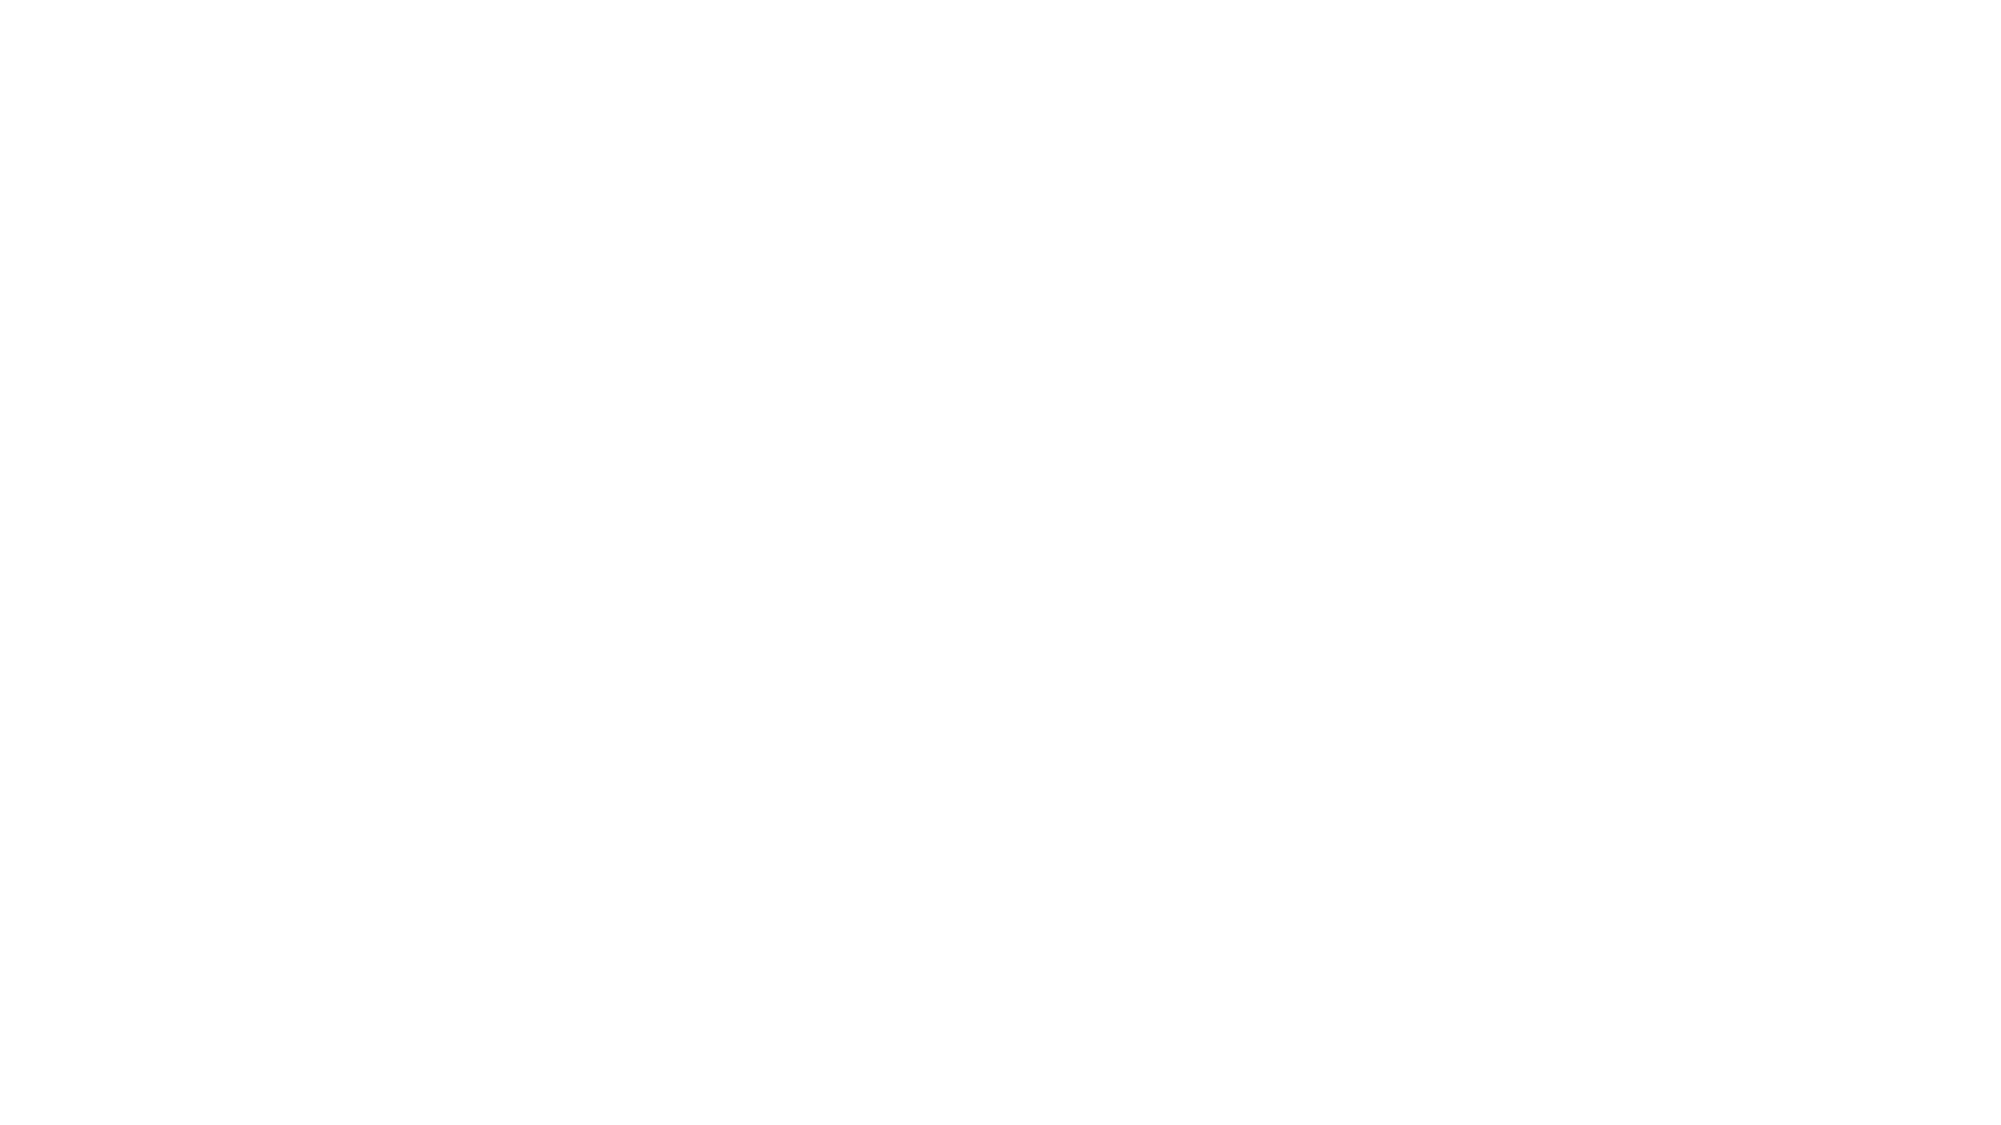

# In The News-Last 10 Days
A Hyderabad-based industrialist has been tricked into parting with Rs.1.48 Crore after some online fraudsters lured him with fictitious prize money of million pound sterling's.
Pune Police arrested three men for allegedly duping 26 software engineers of over Rs.1.05 Crore in an online scam that claimed to after cheap flats.